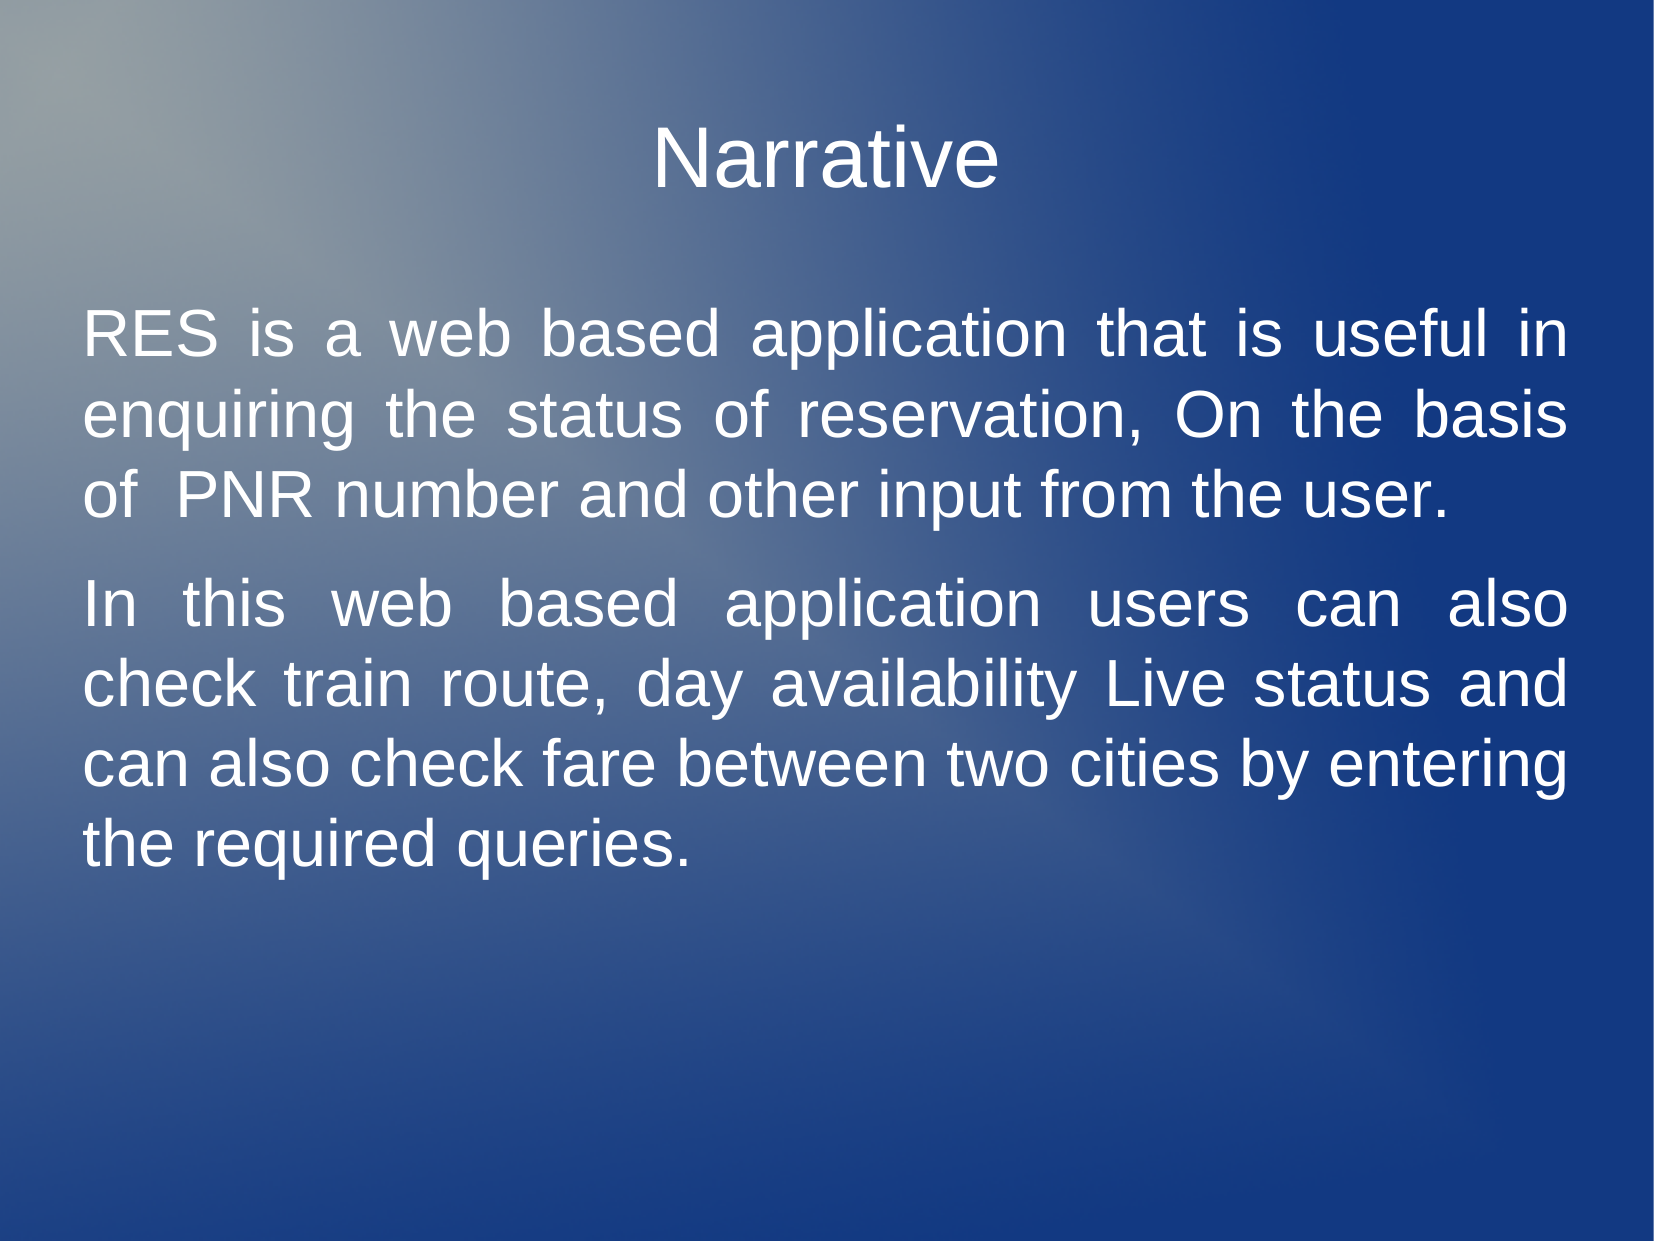

# Narrative
RES is a web based application that is useful in enquiring the status of reservation, On the basis of PNR number and other input from the user.
In this web based application users can also check train route, day availability Live status and can also check fare between two cities by entering the required queries.